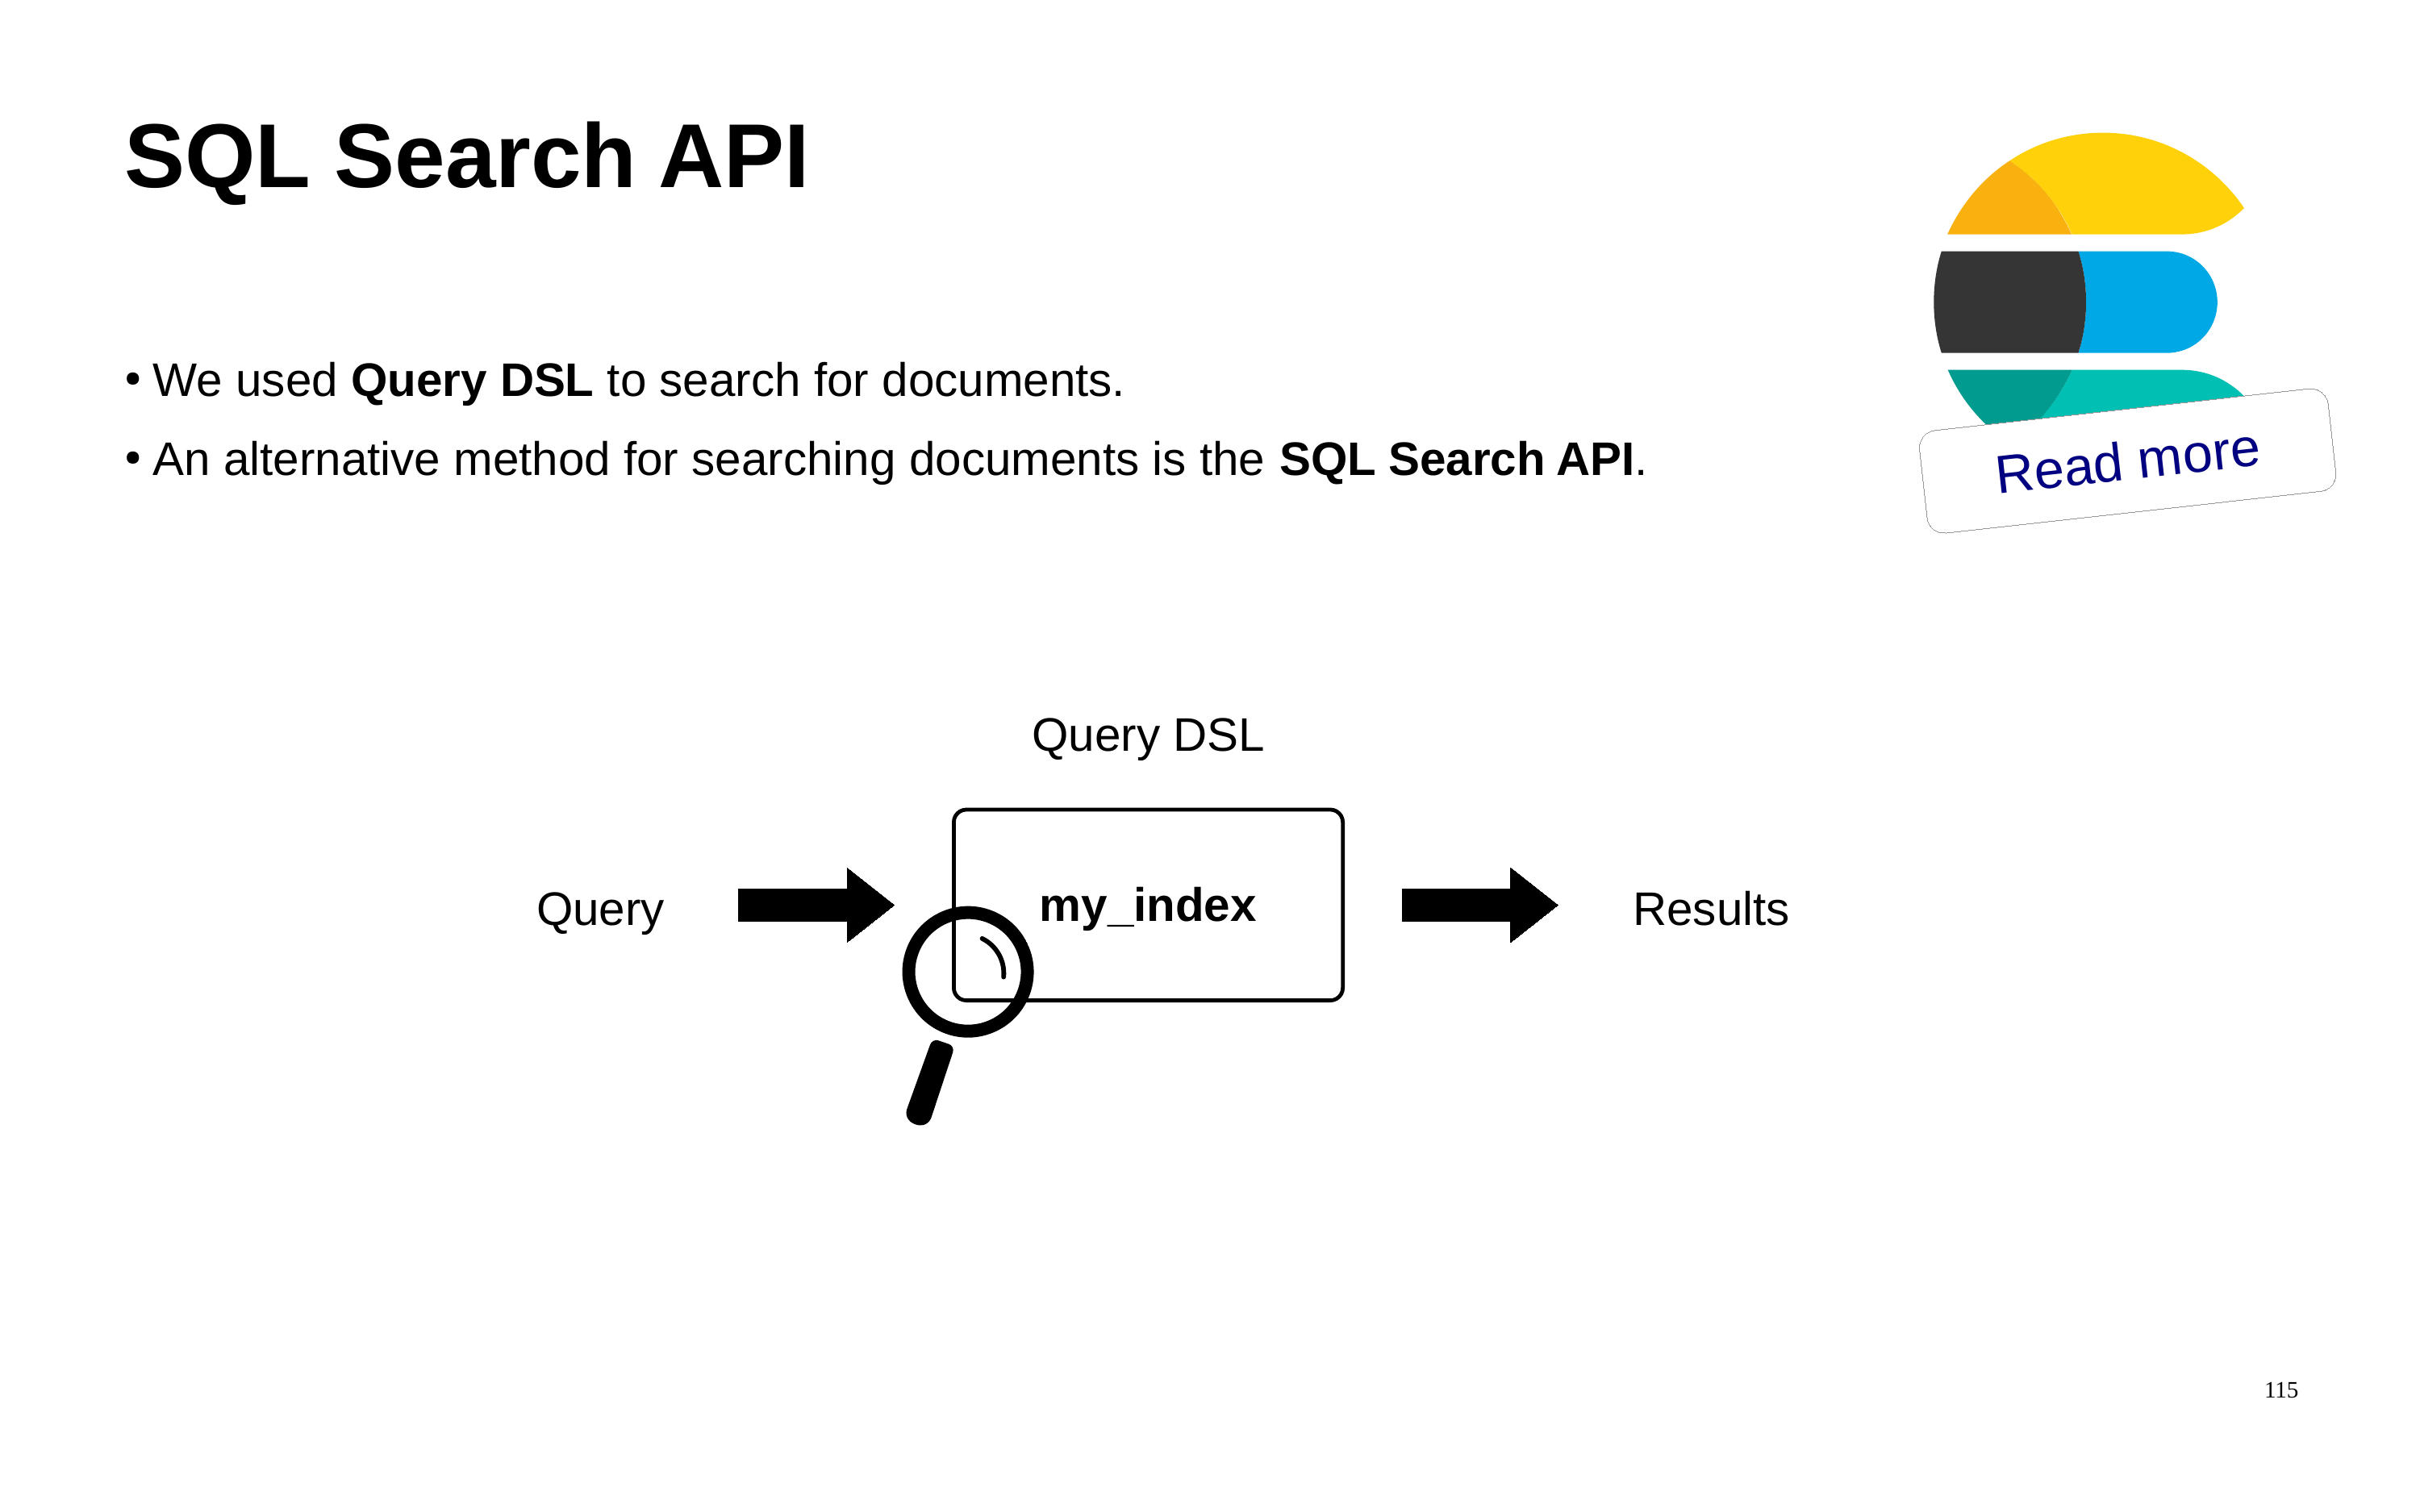

SQL Search API
We used Query DSL to search for documents.
An alternative method for searching documents is the SQL Search API.
Read more
Query DSL
my_index
Query
Results
115